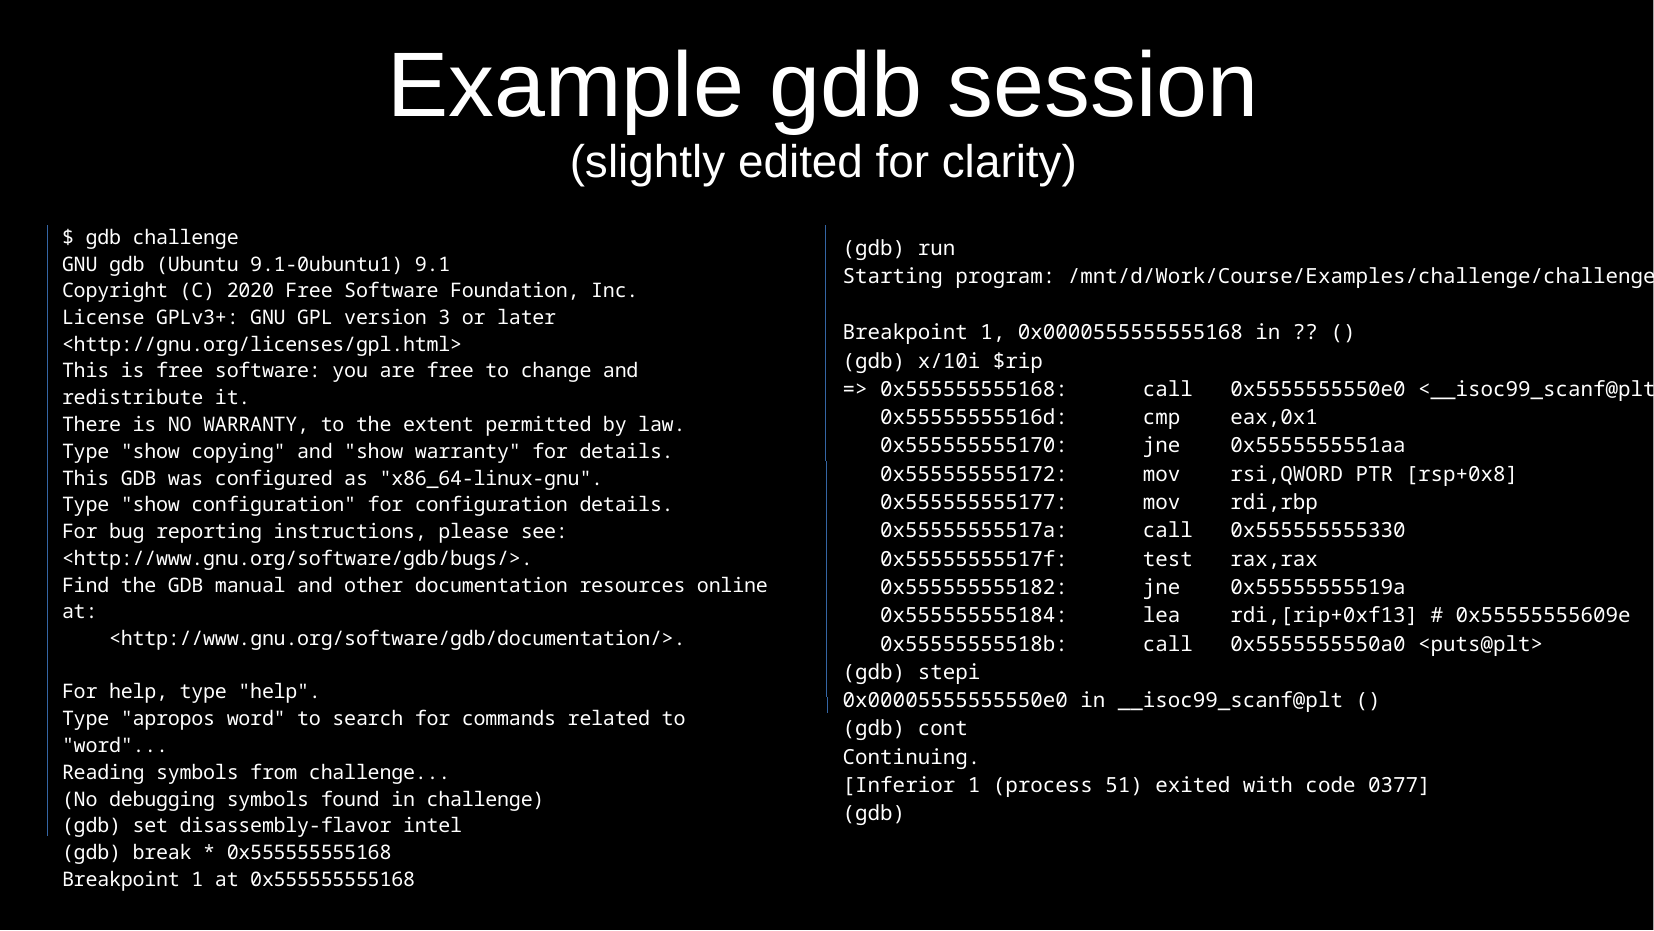

# Example gdb session (slightly edited for clarity)
$ gdb challenge
GNU gdb (Ubuntu 9.1-0ubuntu1) 9.1
Copyright (C) 2020 Free Software Foundation, Inc.
License GPLv3+: GNU GPL version 3 or later <http://gnu.org/licenses/gpl.html>
This is free software: you are free to change and redistribute it.
There is NO WARRANTY, to the extent permitted by law.
Type "show copying" and "show warranty" for details.
This GDB was configured as "x86_64-linux-gnu".
Type "show configuration" for configuration details.
For bug reporting instructions, please see:
<http://www.gnu.org/software/gdb/bugs/>.
Find the GDB manual and other documentation resources online at:
 <http://www.gnu.org/software/gdb/documentation/>.
For help, type "help".
Type "apropos word" to search for commands related to "word"...
Reading symbols from challenge...
(No debugging symbols found in challenge)
(gdb) set disassembly-flavor intel
(gdb) break * 0x555555555168
Breakpoint 1 at 0x555555555168
(gdb) run
Starting program: /mnt/d/Work/Course/Examples/challenge/challenge
Breakpoint 1, 0x0000555555555168 in ?? ()
(gdb) x/10i $rip
=> 0x555555555168: call 0x5555555550e0 <__isoc99_scanf@plt>
 0x55555555516d: cmp eax,0x1
 0x555555555170: jne 0x5555555551aa
 0x555555555172: mov rsi,QWORD PTR [rsp+0x8]
 0x555555555177: mov rdi,rbp
 0x55555555517a: call 0x555555555330
 0x55555555517f: test rax,rax
 0x555555555182: jne 0x55555555519a
 0x555555555184: lea rdi,[rip+0xf13] # 0x55555555609e
 0x55555555518b: call 0x5555555550a0 <puts@plt>
(gdb) stepi
0x00005555555550e0 in __isoc99_scanf@plt ()
(gdb) cont
Continuing.
[Inferior 1 (process 51) exited with code 0377]
(gdb)